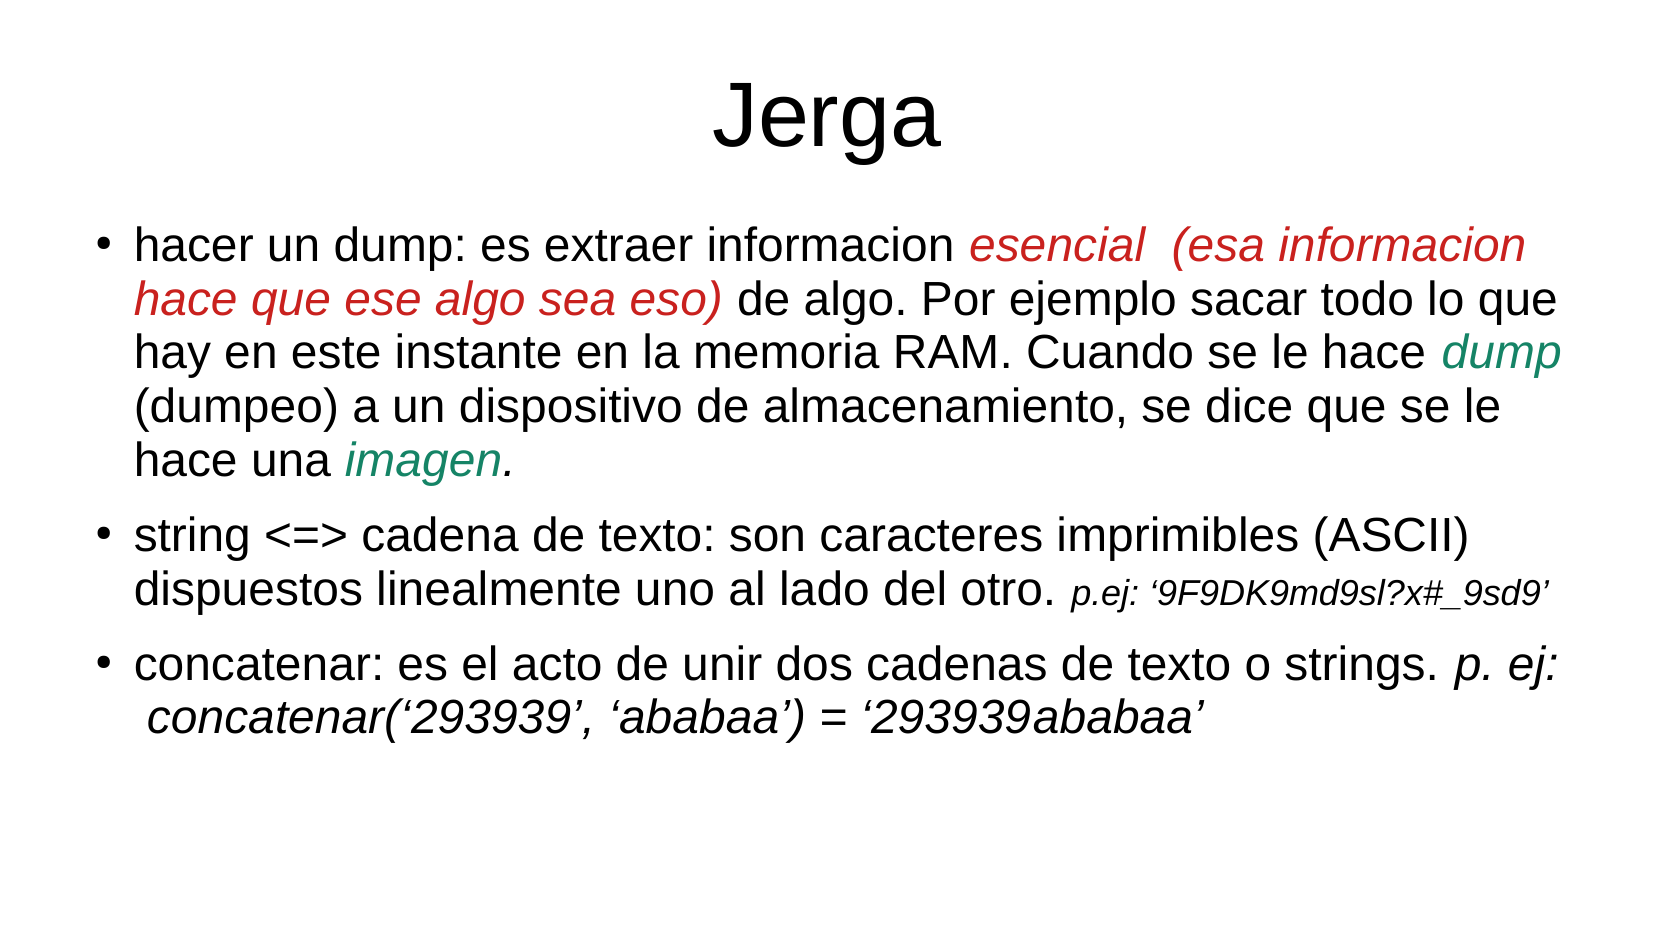

# Jerga
hacer un dump: es extraer informacion esencial (esa informacion hace que ese algo sea eso) de algo. Por ejemplo sacar todo lo que hay en este instante en la memoria RAM. Cuando se le hace dump (dumpeo) a un dispositivo de almacenamiento, se dice que se le hace una imagen.
string <=> cadena de texto: son caracteres imprimibles (ASCII) dispuestos linealmente uno al lado del otro. p.ej: ‘9F9DK9md9sl?x#_9sd9’
concatenar: es el acto de unir dos cadenas de texto o strings. p. ej: concatenar(‘293939’, ‘ababaa’) = ‘293939ababaa’